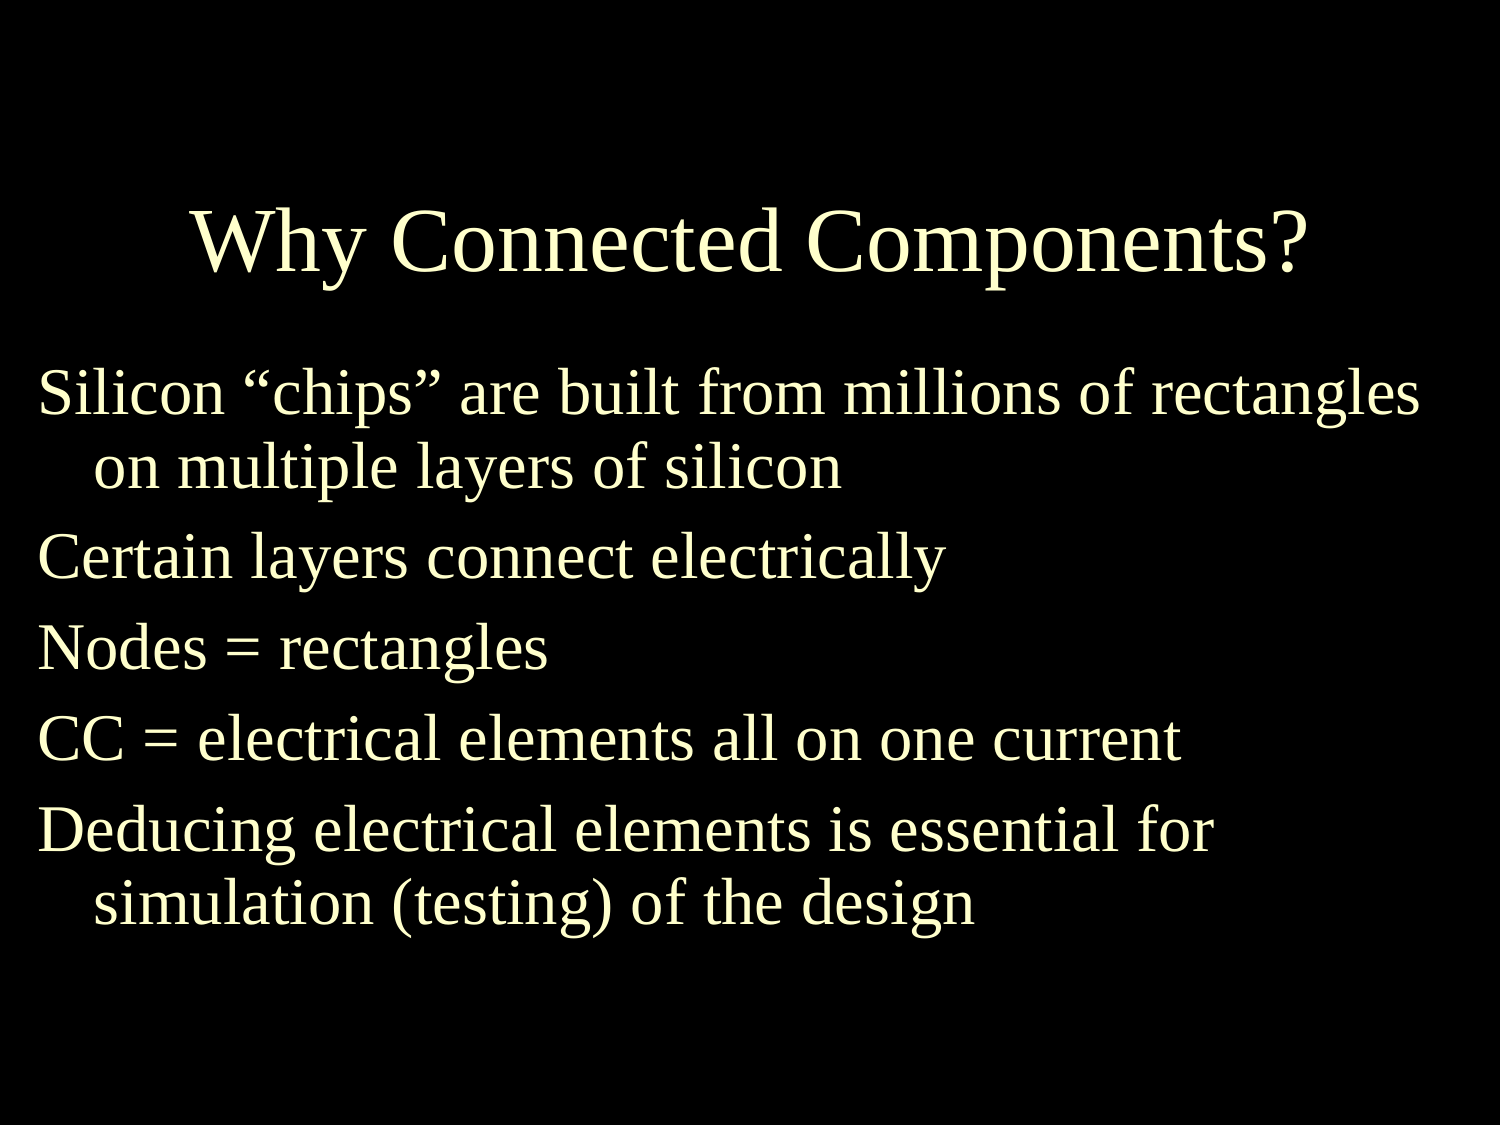

# Why Connected Components?
Silicon “chips” are built from millions of rectangles on multiple layers of silicon
Certain layers connect electrically
Nodes = rectangles
CC = electrical elements all on one current
Deducing electrical elements is essential for simulation (testing) of the design